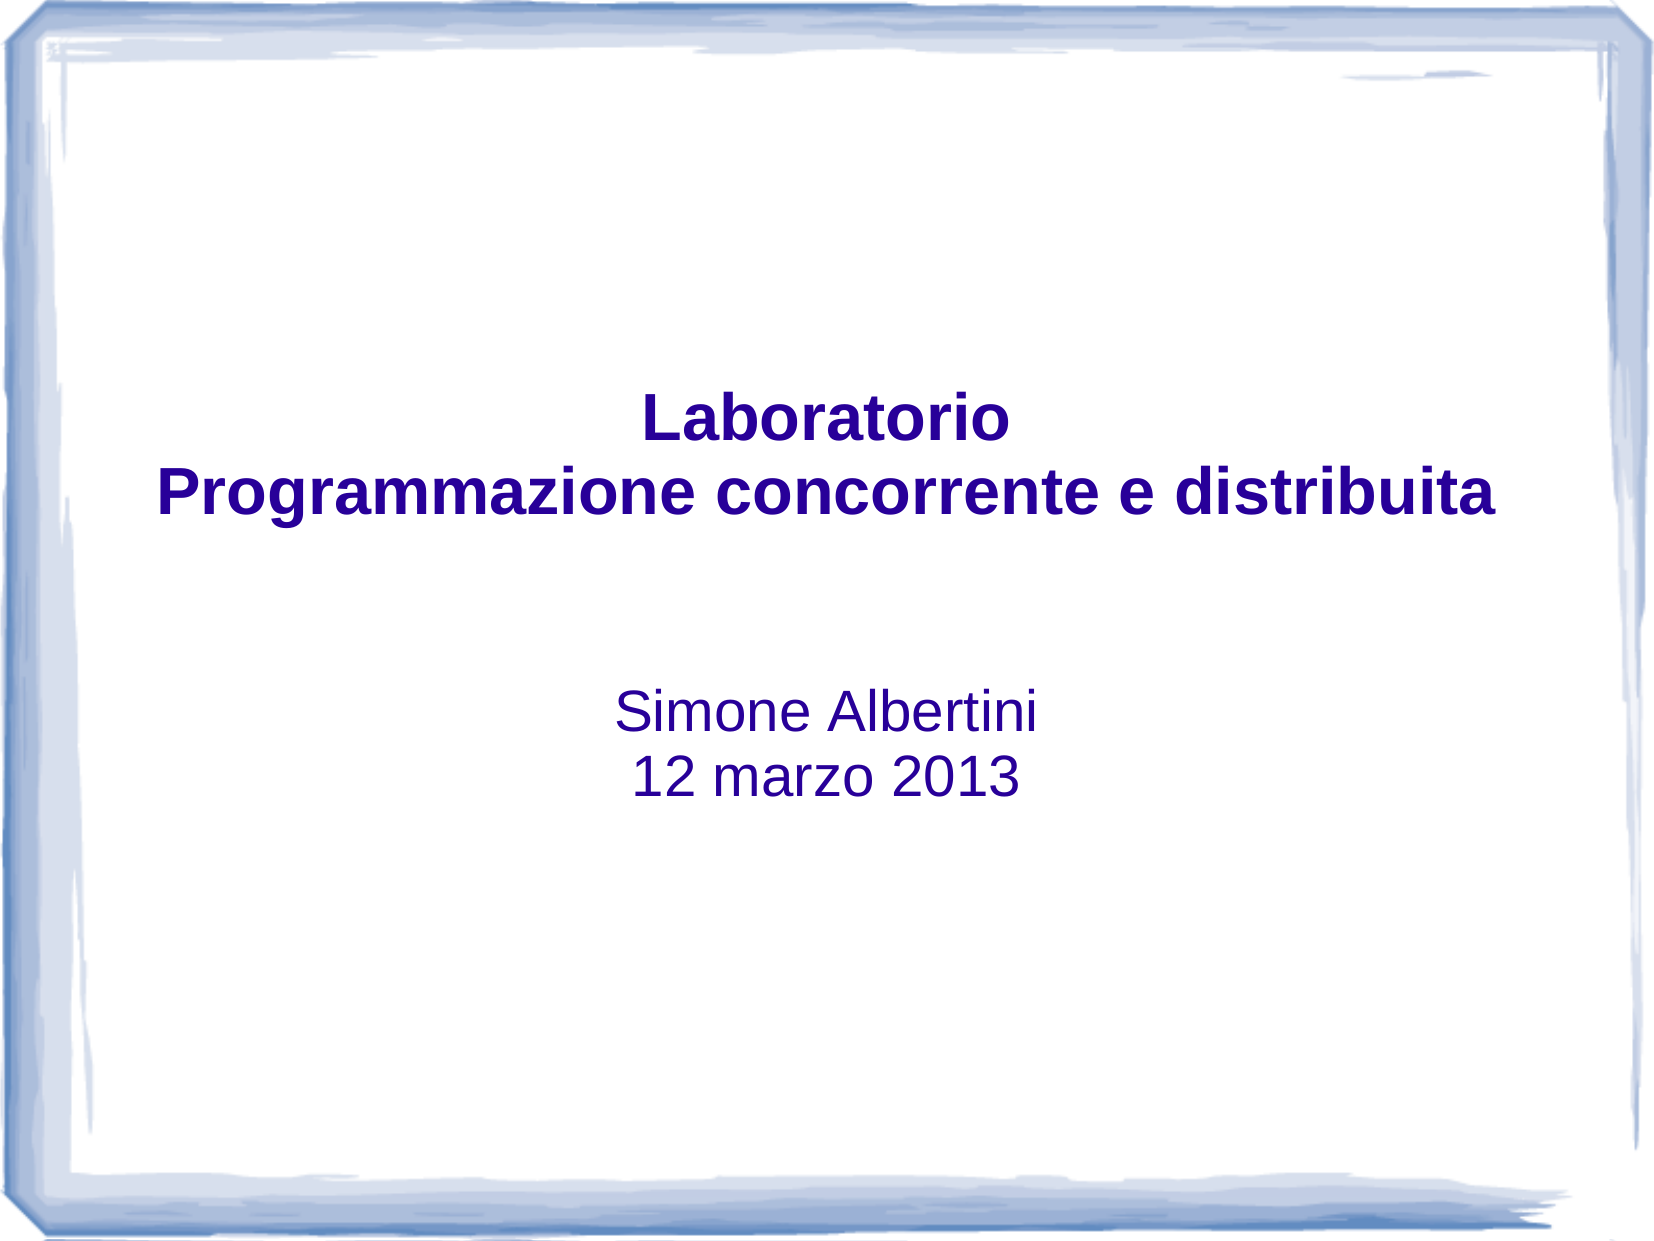

# Laboratorio
Programmazione concorrente e distribuita
Simone Albertini
12 marzo 2013